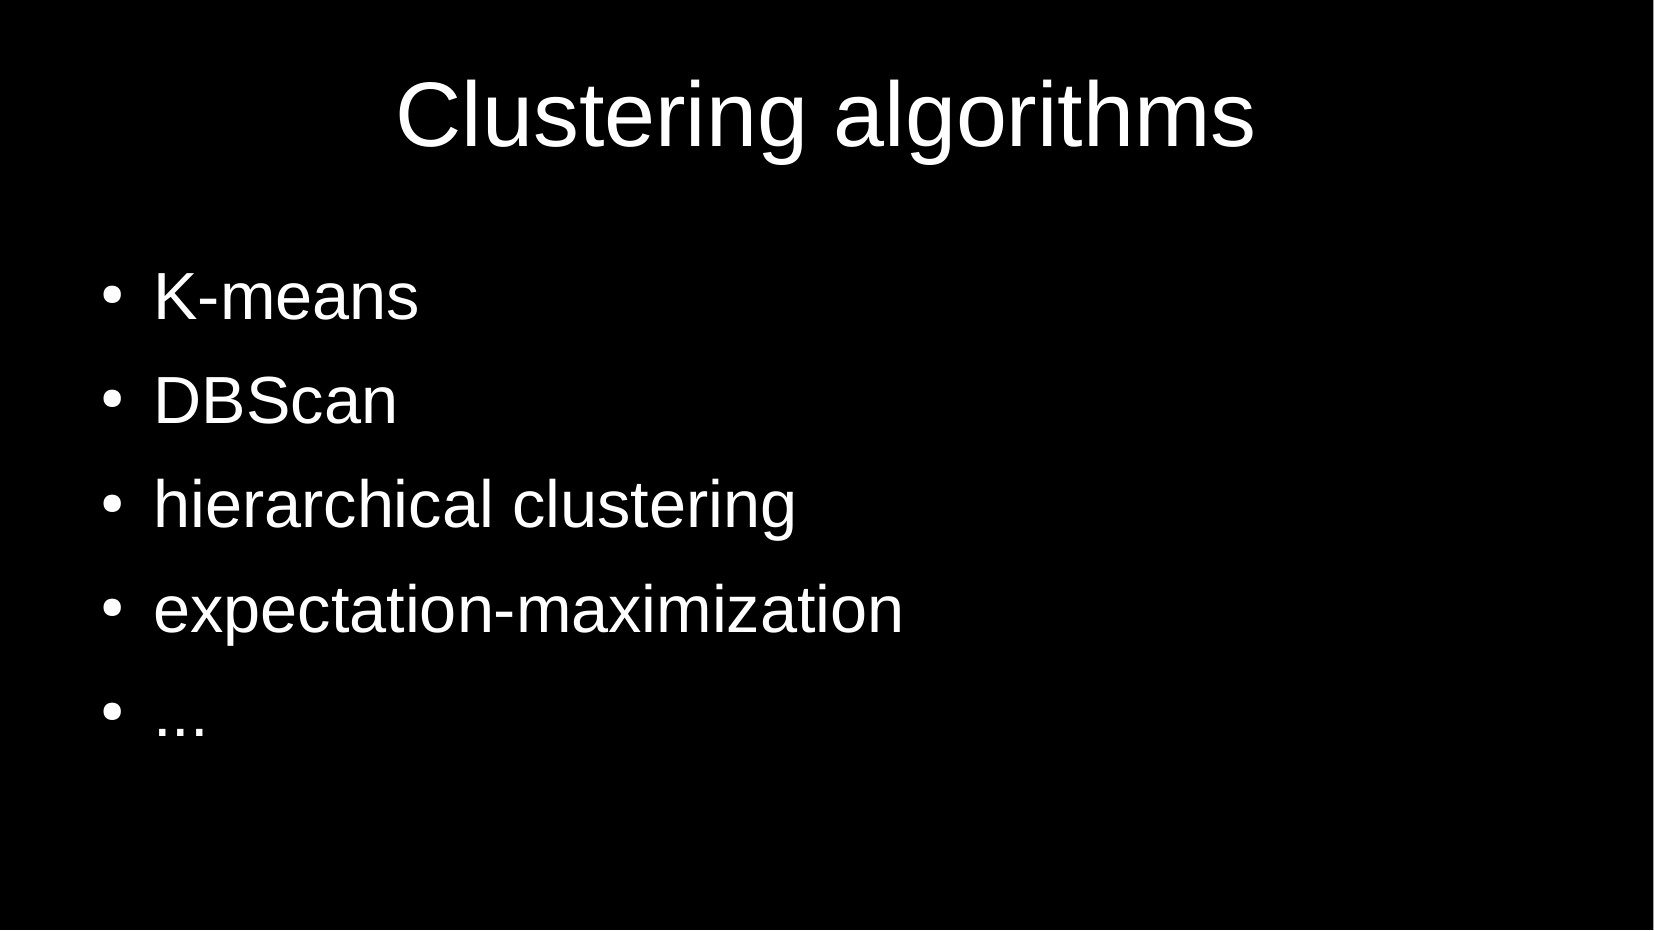

# Clustering algorithms
K-means
DBScan
hierarchical clustering
expectation-maximization
...